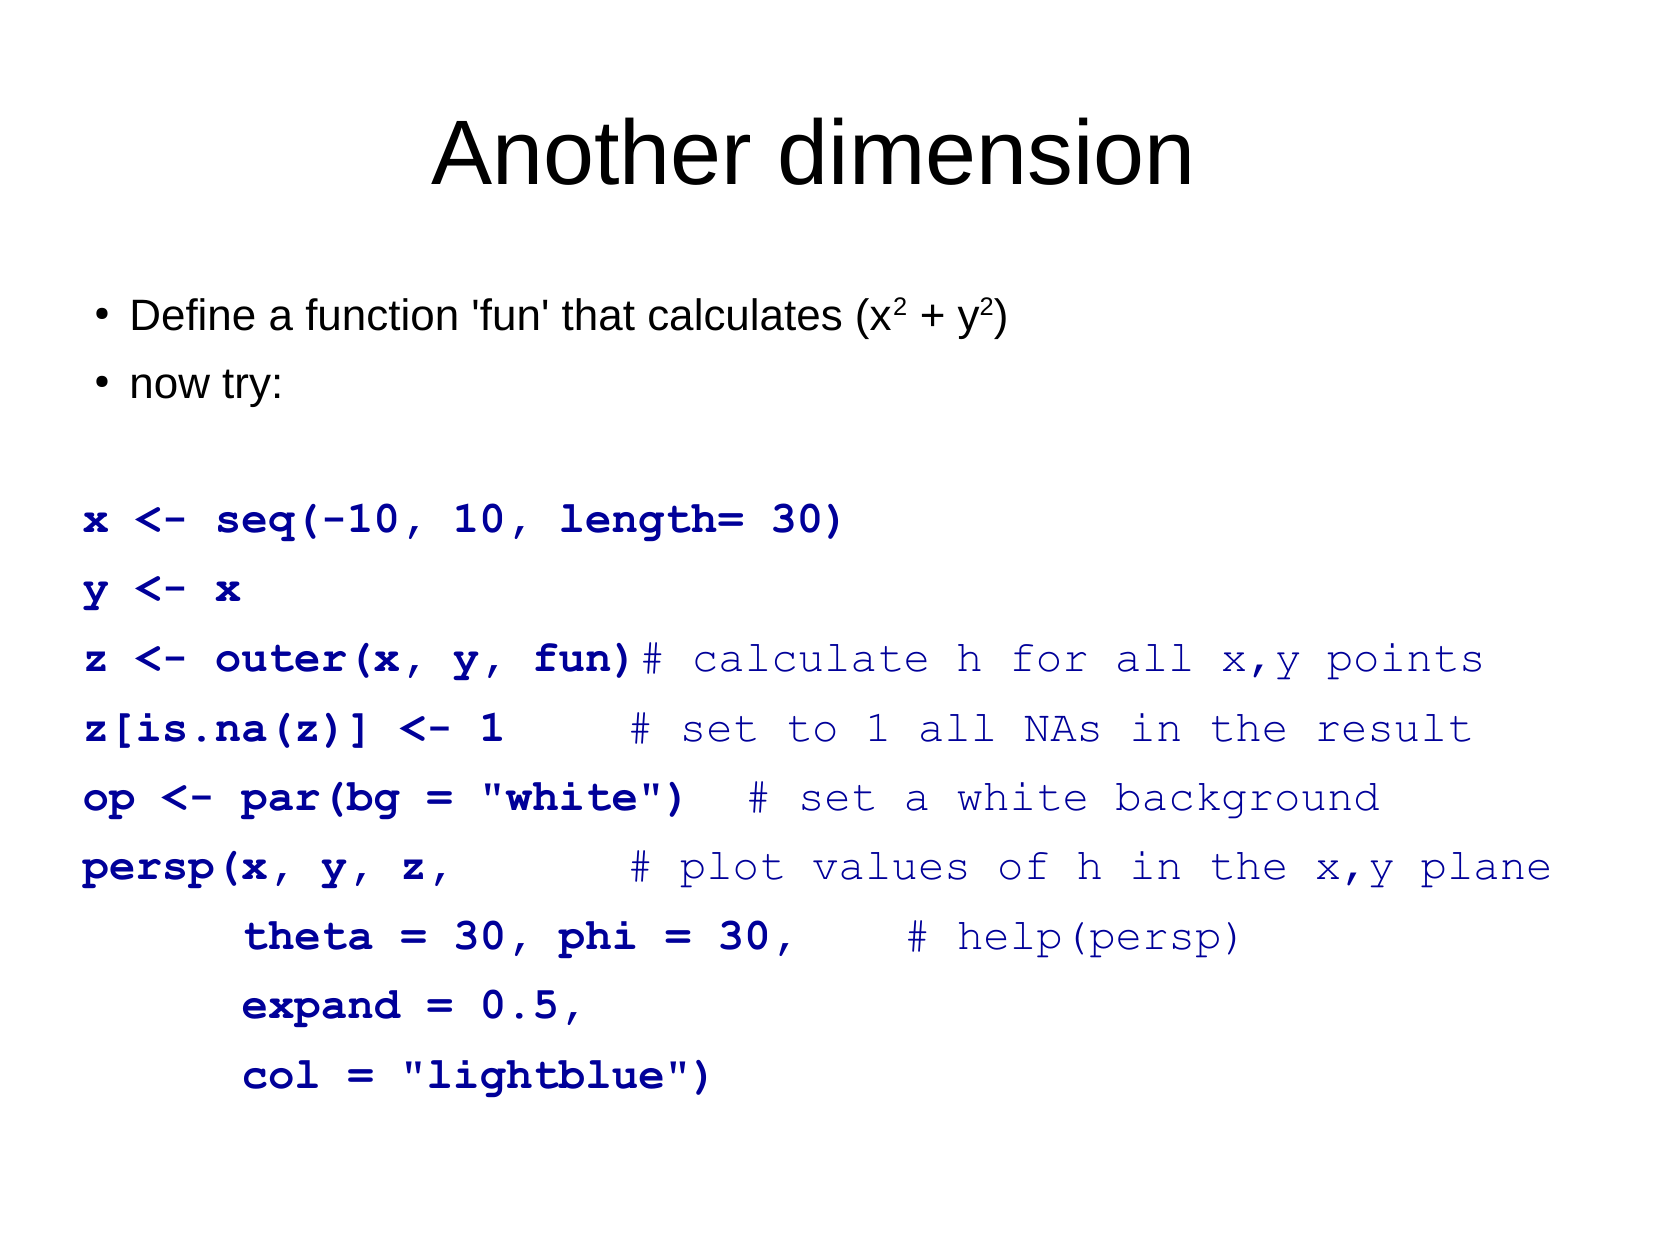

# Another dimension
Define a function 'fun' that calculates (x2 + y2)
now try:
x <- seq(-10, 10, length= 30)
y <- x
z <- outer(x, y, fun)# calculate h for all x,y points
z[is.na(z)] <- 1	 # set to 1 all NAs in the result
op <- par(bg = "white") # set a white background
persp(x, y, z,		 # plot values of h in the x,y plane
 theta = 30, phi = 30, # help(persp)
 expand = 0.5,
 col = "lightblue")